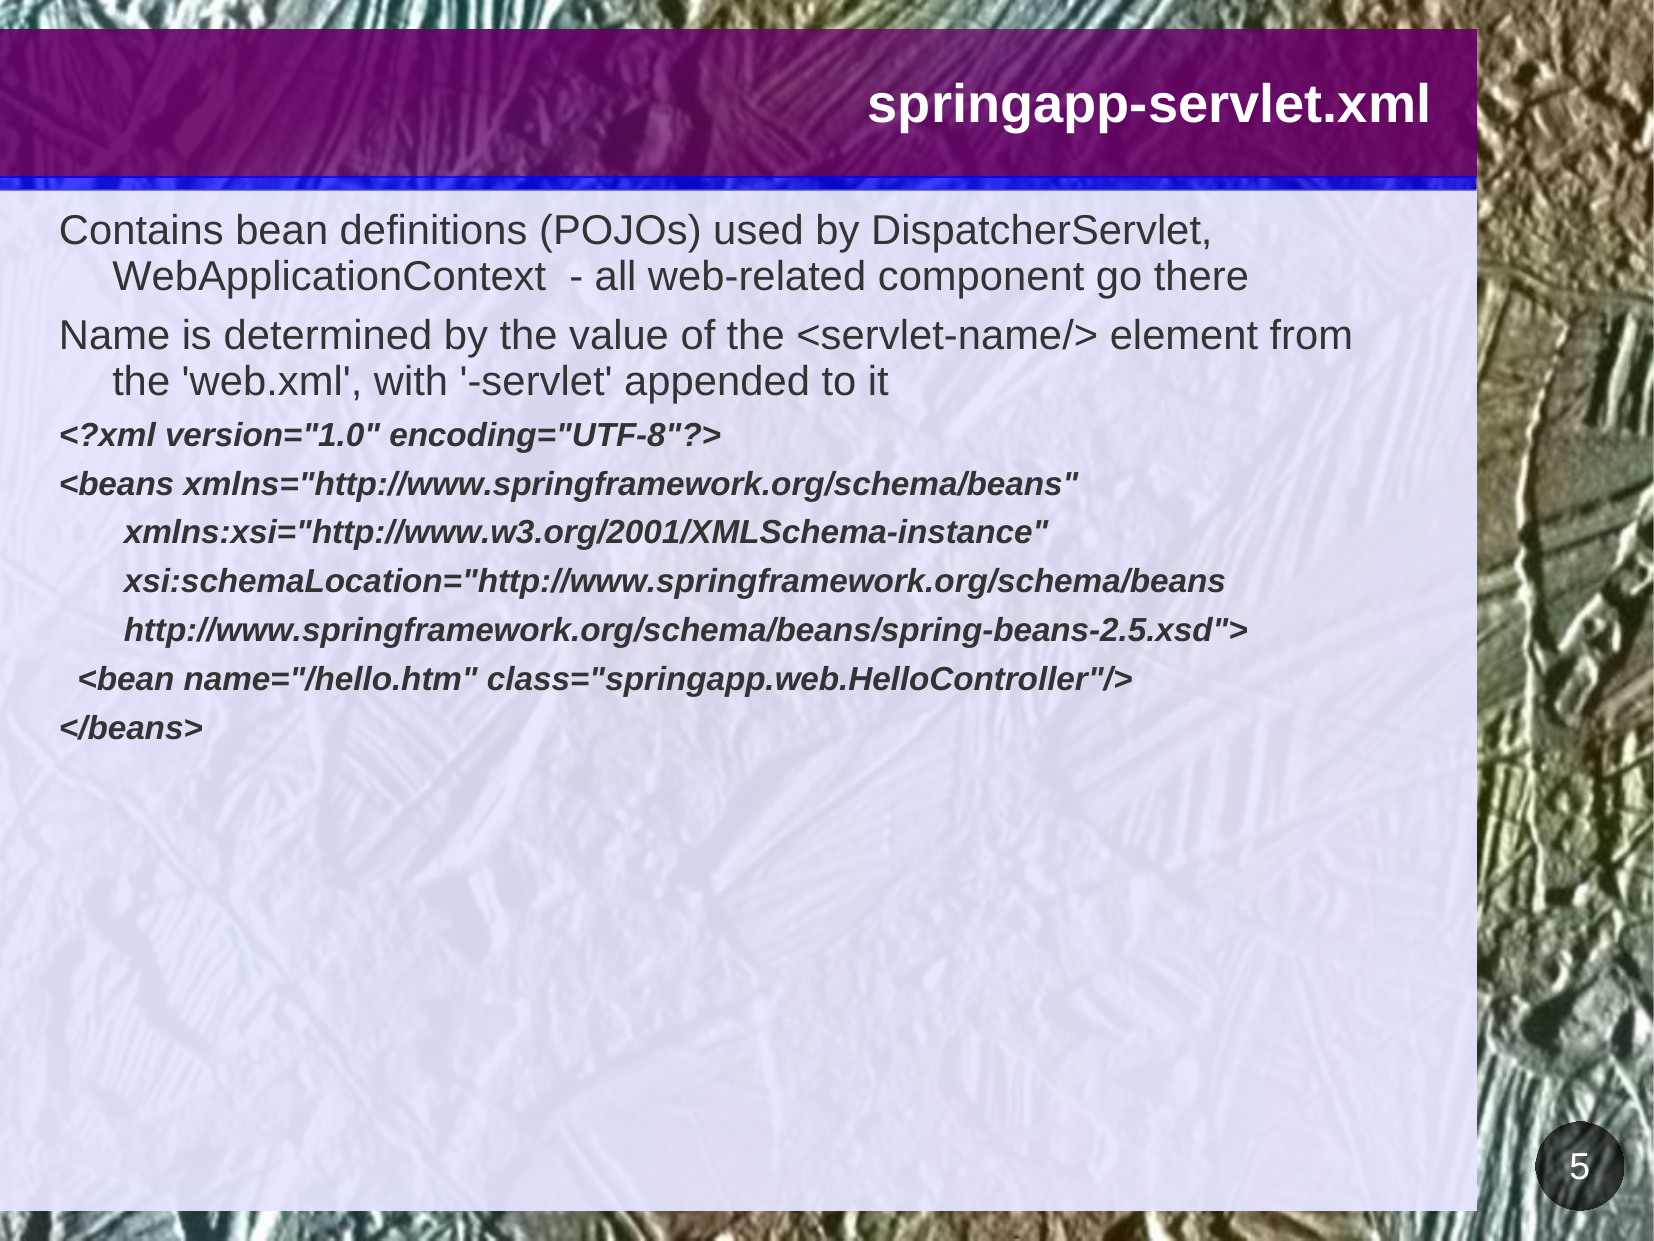

# springapp-servlet.xml
Contains bean definitions (POJOs) used by DispatcherServlet, WebApplicationContext - all web-related component go there
Name is determined by the value of the <servlet-name/> element from the 'web.xml', with '-servlet' appended to it
<?xml version="1.0" encoding="UTF-8"?>
<beans xmlns="http://www.springframework.org/schema/beans"
 xmlns:xsi="http://www.w3.org/2001/XMLSchema-instance"
 xsi:schemaLocation="http://www.springframework.org/schema/beans
 http://www.springframework.org/schema/beans/spring-beans-2.5.xsd">
 <bean name="/hello.htm" class="springapp.web.HelloController"/>
</beans>